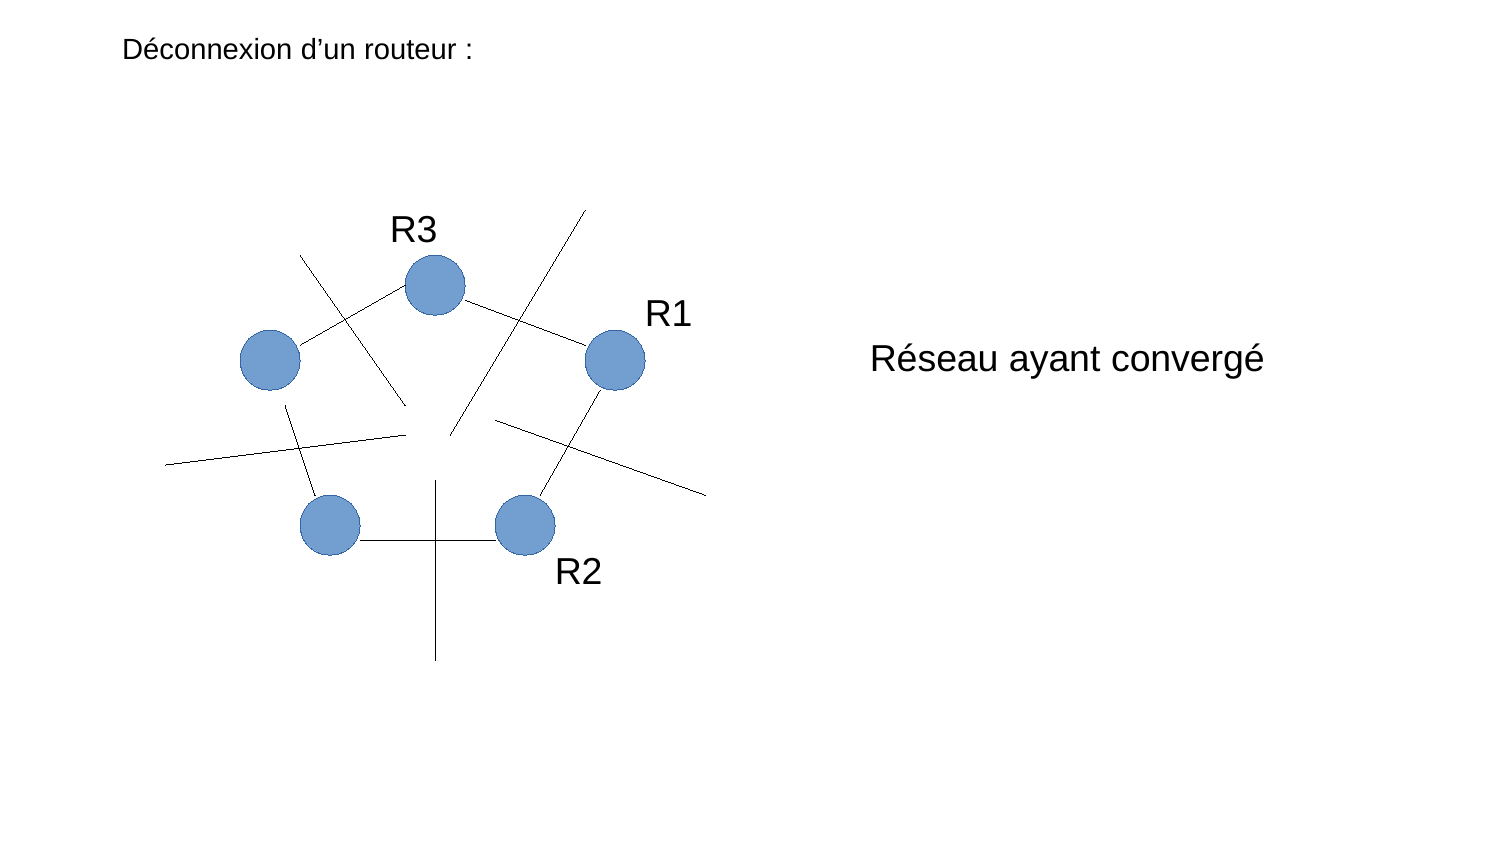

# Déconnexion d’un routeur :
R3
R1
Réseau ayant convergé
R2